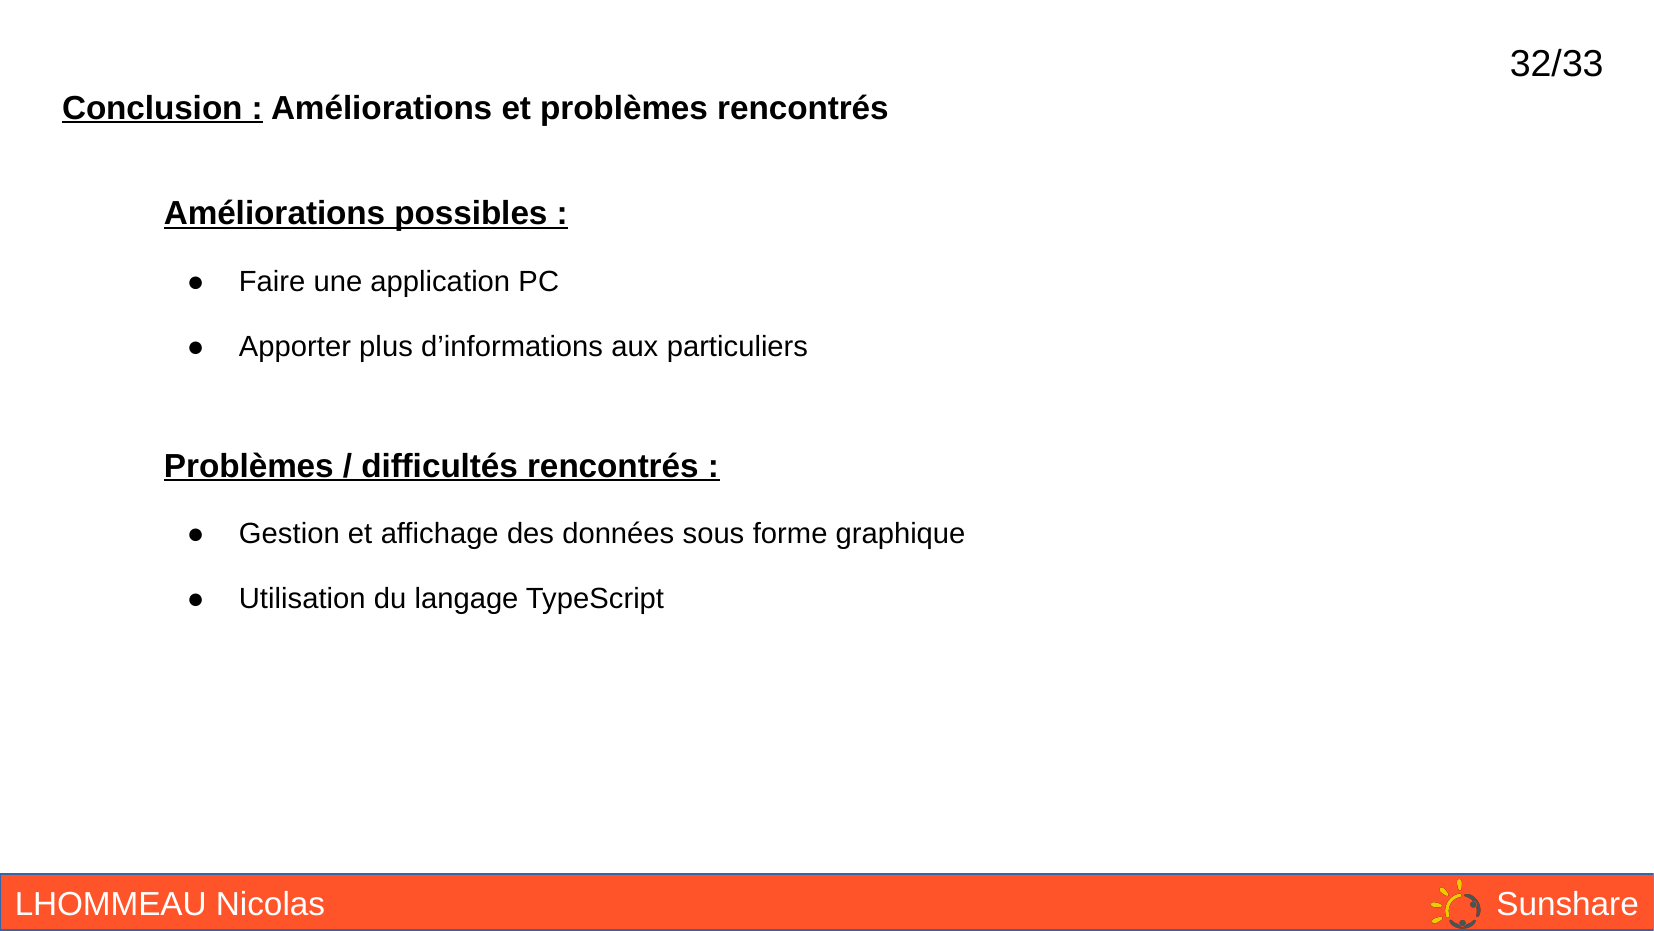

Conclusion : Améliorations et problèmes rencontrés
# Améliorations possibles :
Faire une application PC
Apporter plus d’informations aux particuliers
Problèmes / difficultés rencontrés :
Gestion et affichage des données sous forme graphique
Utilisation du langage TypeScript